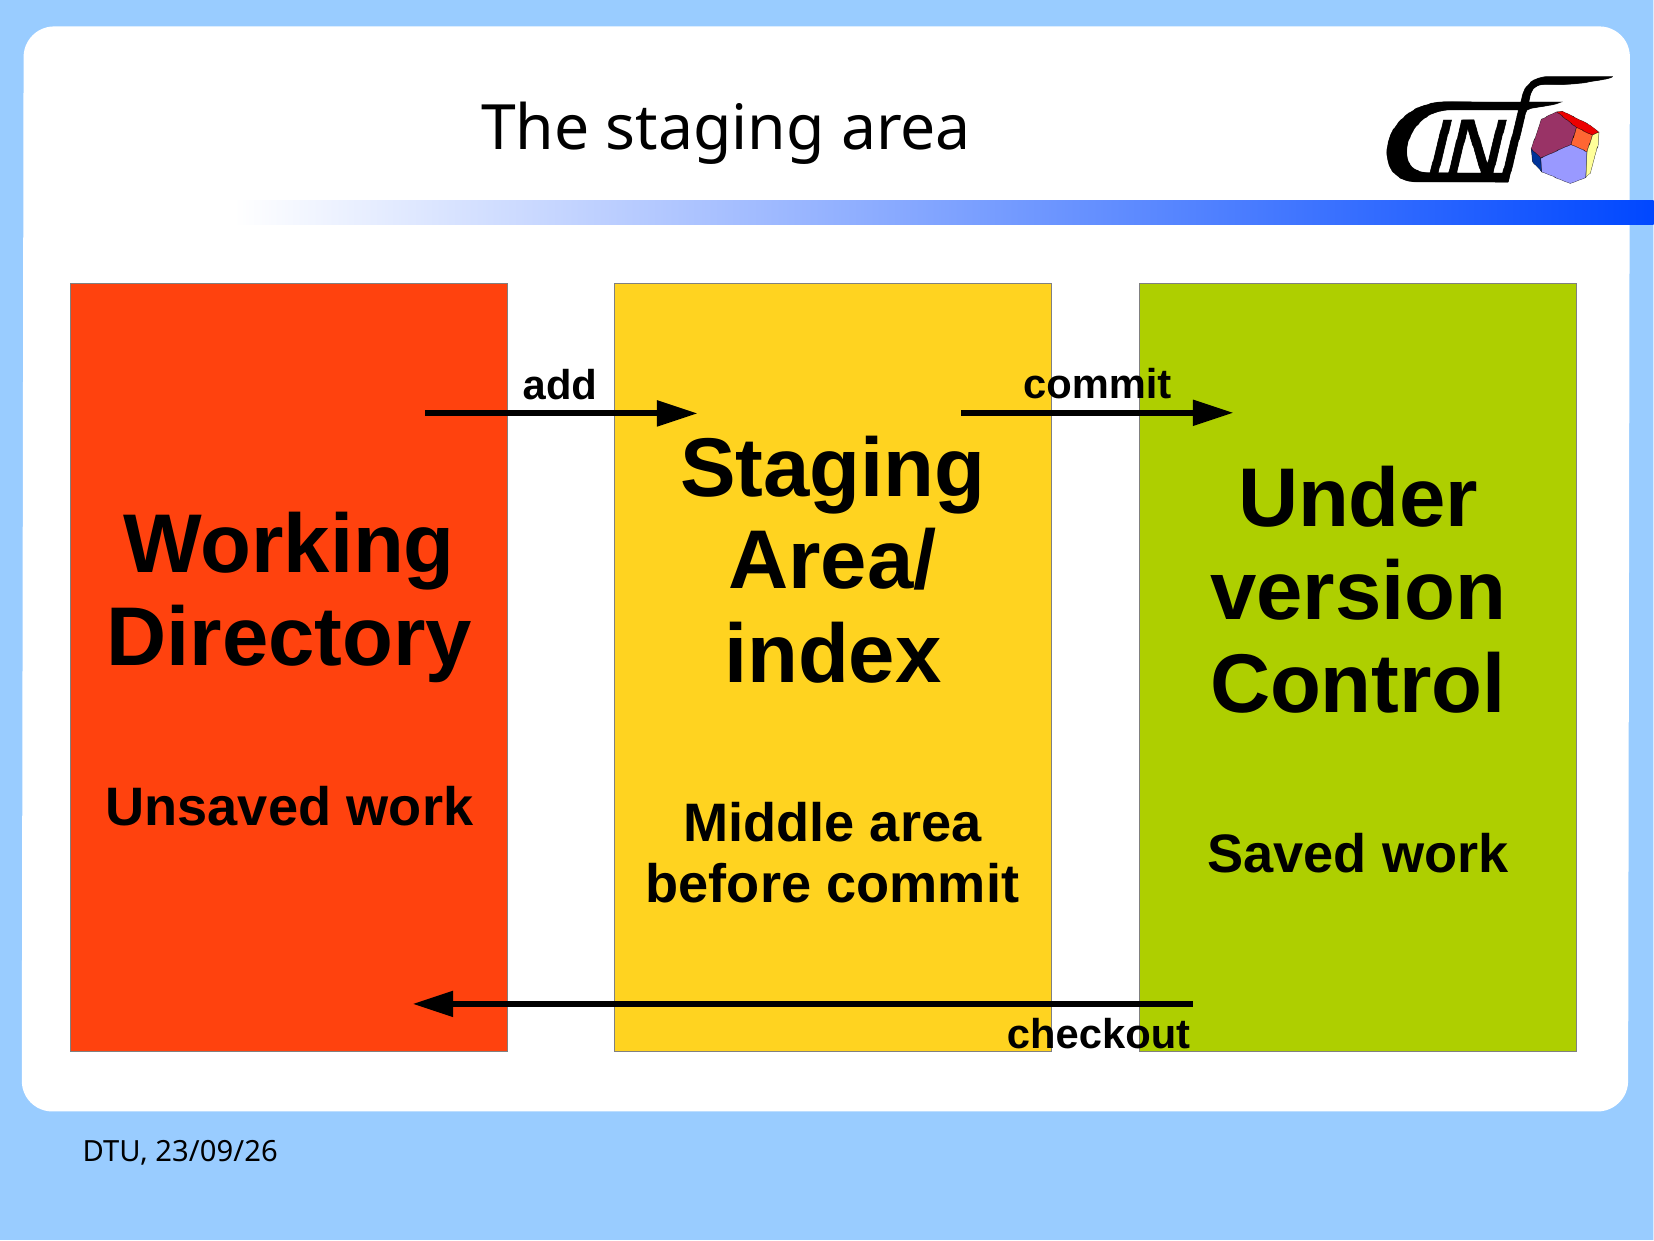

# The staging area
Working
Directory
Unsaved work
Staging
Area/
index
Middle area
before commit
Under
version
Control
Saved work
commit
add
checkout